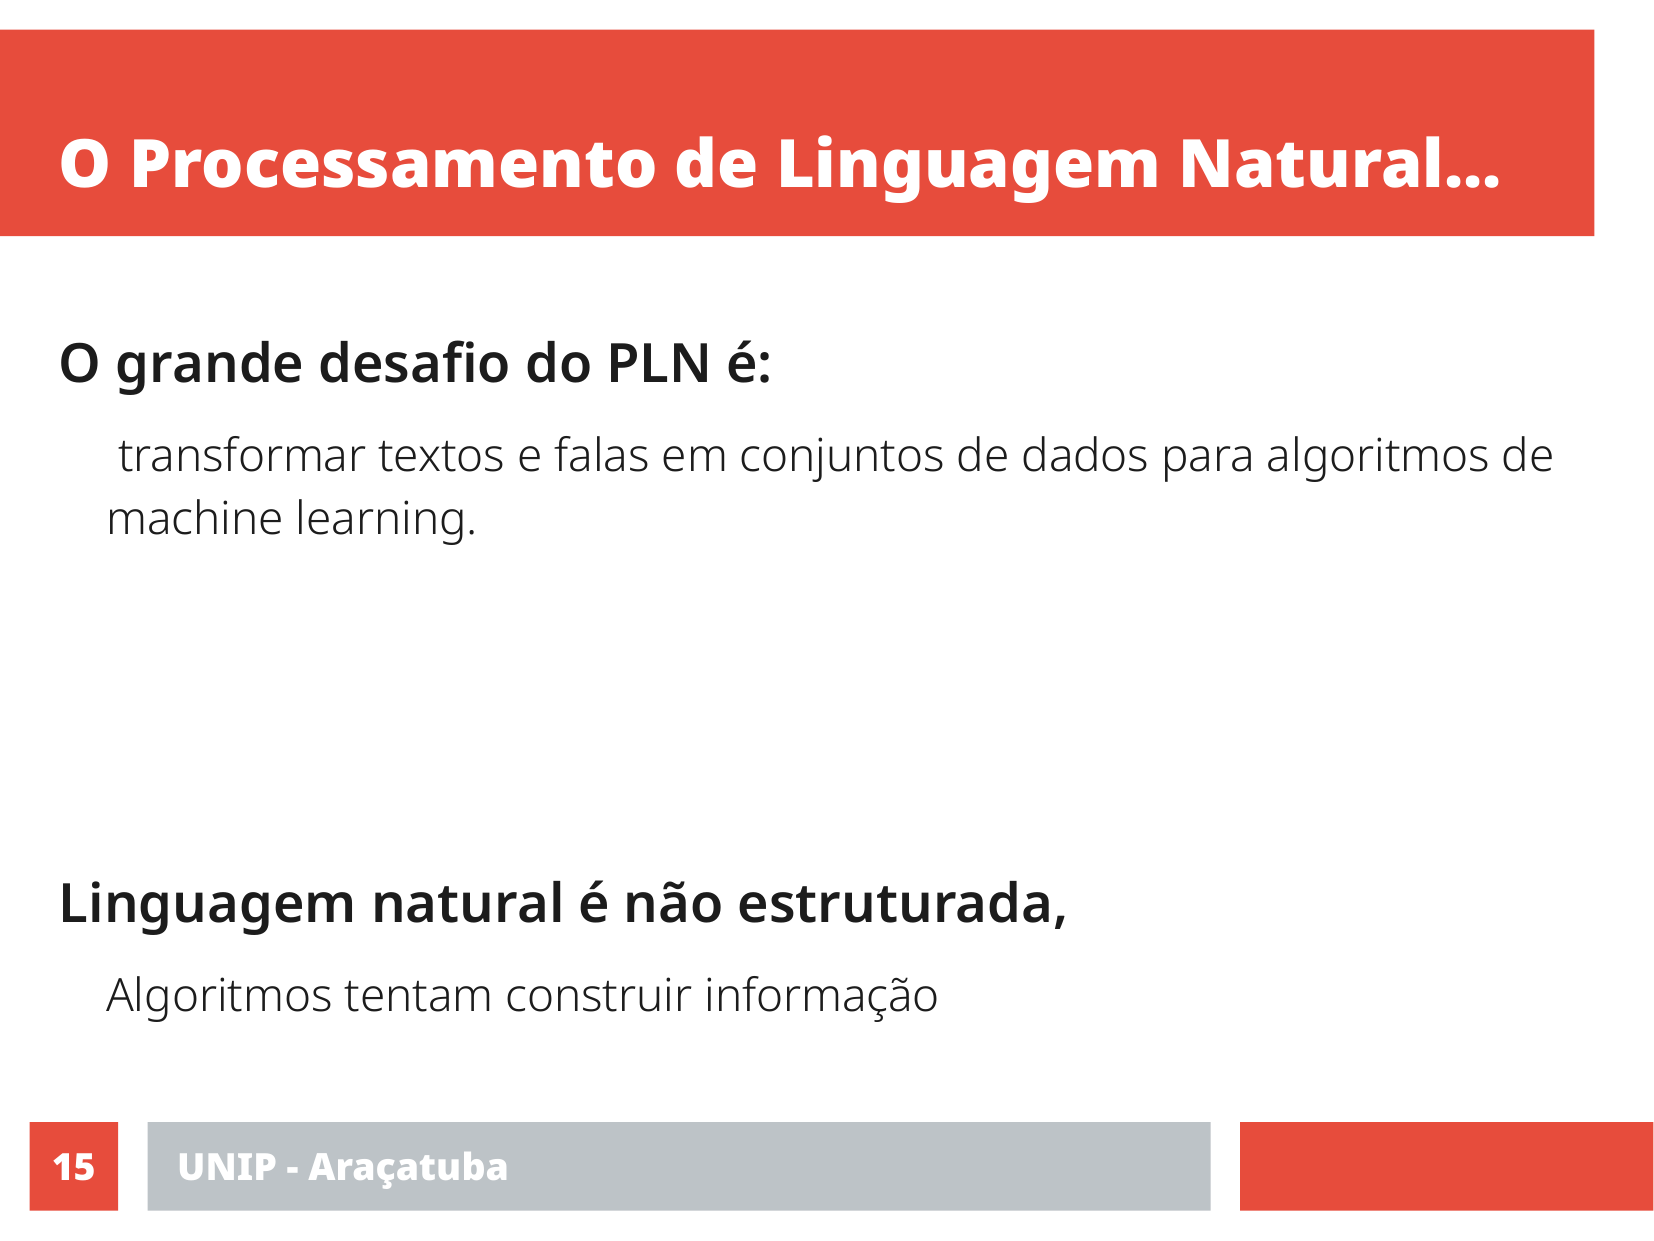

# O Processamento de Linguagem Natural...
O grande desafio do PLN é:
 transformar textos e falas em conjuntos de dados para algoritmos de machine learning.
Linguagem natural é não estruturada,
Algoritmos tentam construir informação
15
UNIP - Araçatuba